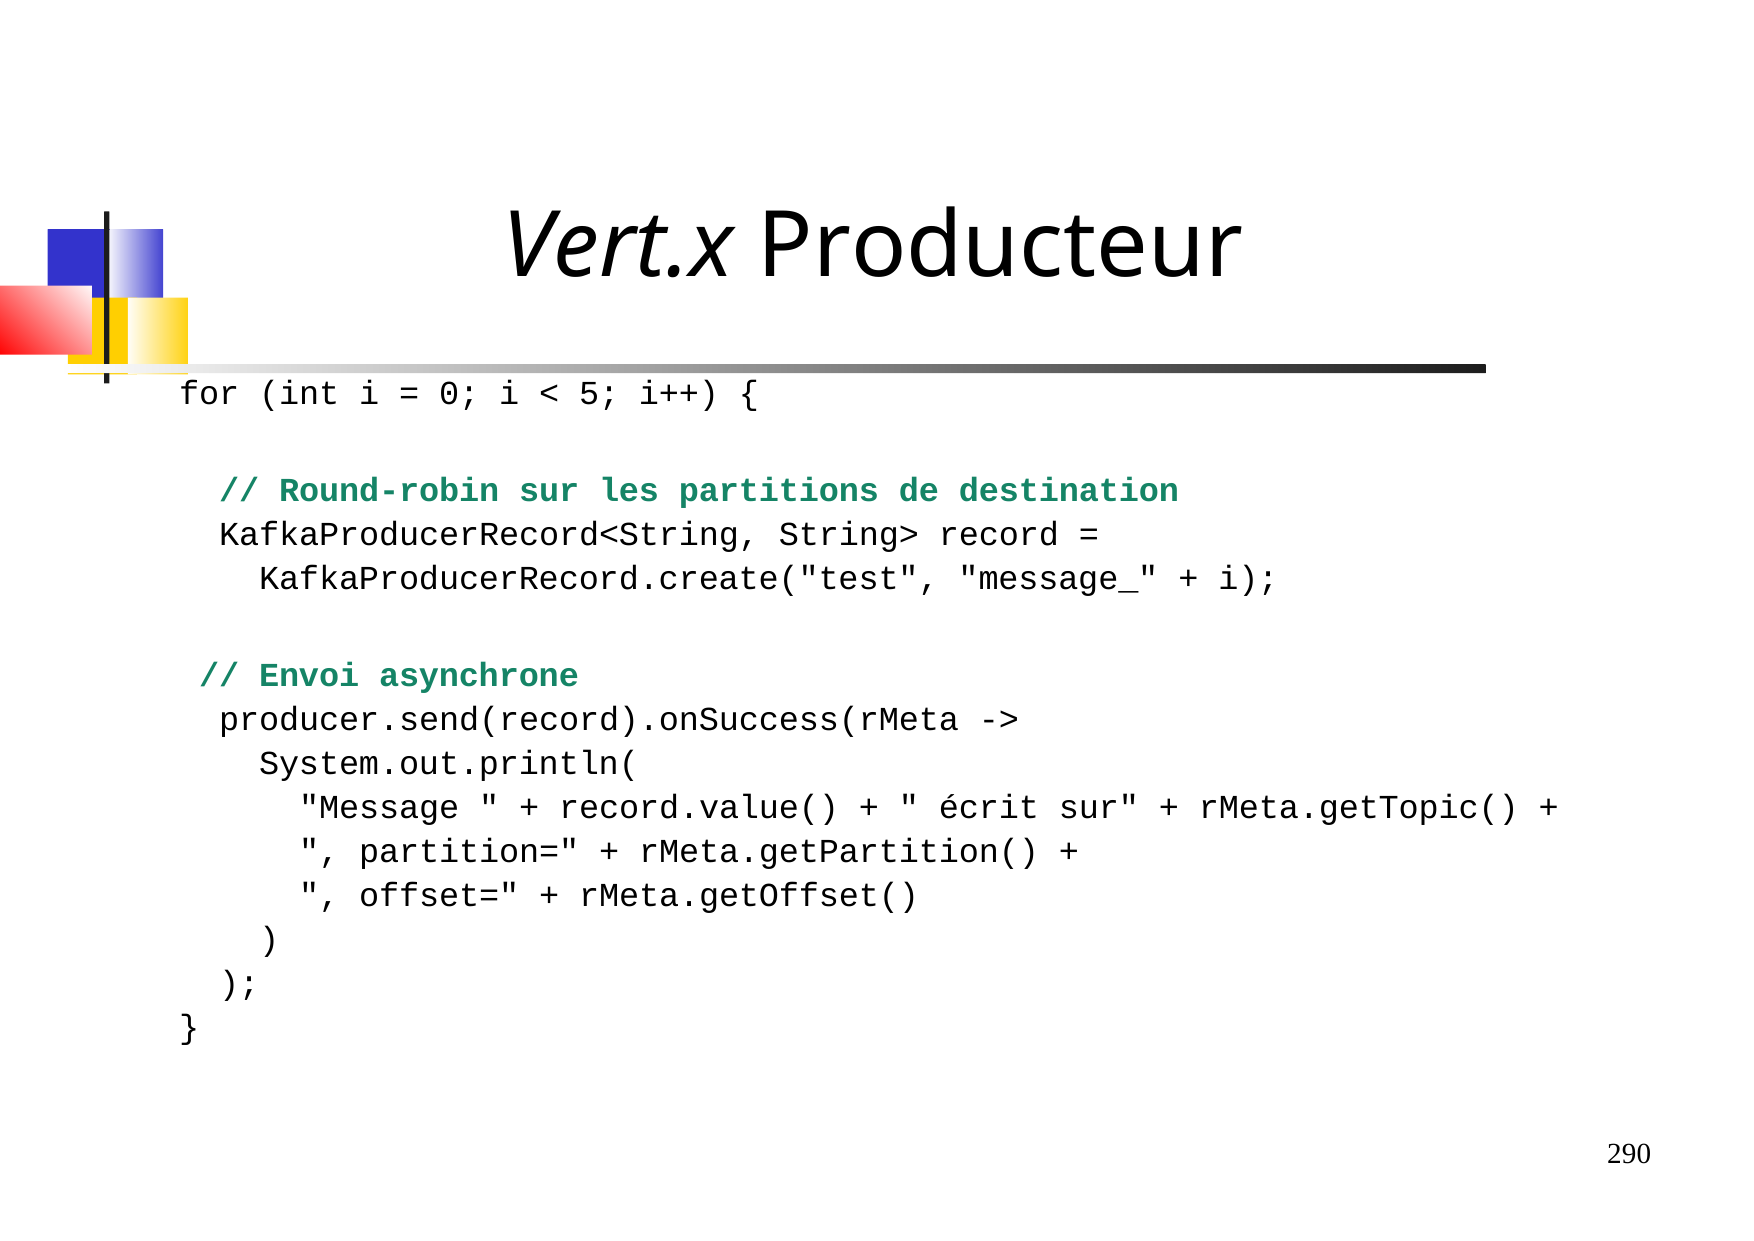

# Vert.x Producteur
for (int i = 0; i < 5; i++) {
 // Round-robin sur les partitions de destination
 KafkaProducerRecord<String, String> record =
 KafkaProducerRecord.create("test", "message_" + i);
 // Envoi asynchrone
 producer.send(record).onSuccess(rMeta ->
 System.out.println(
 "Message " + record.value() + " écrit sur" + rMeta.getTopic() +
 ", partition=" + rMeta.getPartition() +
 ", offset=" + rMeta.getOffset()
 )
 );
}